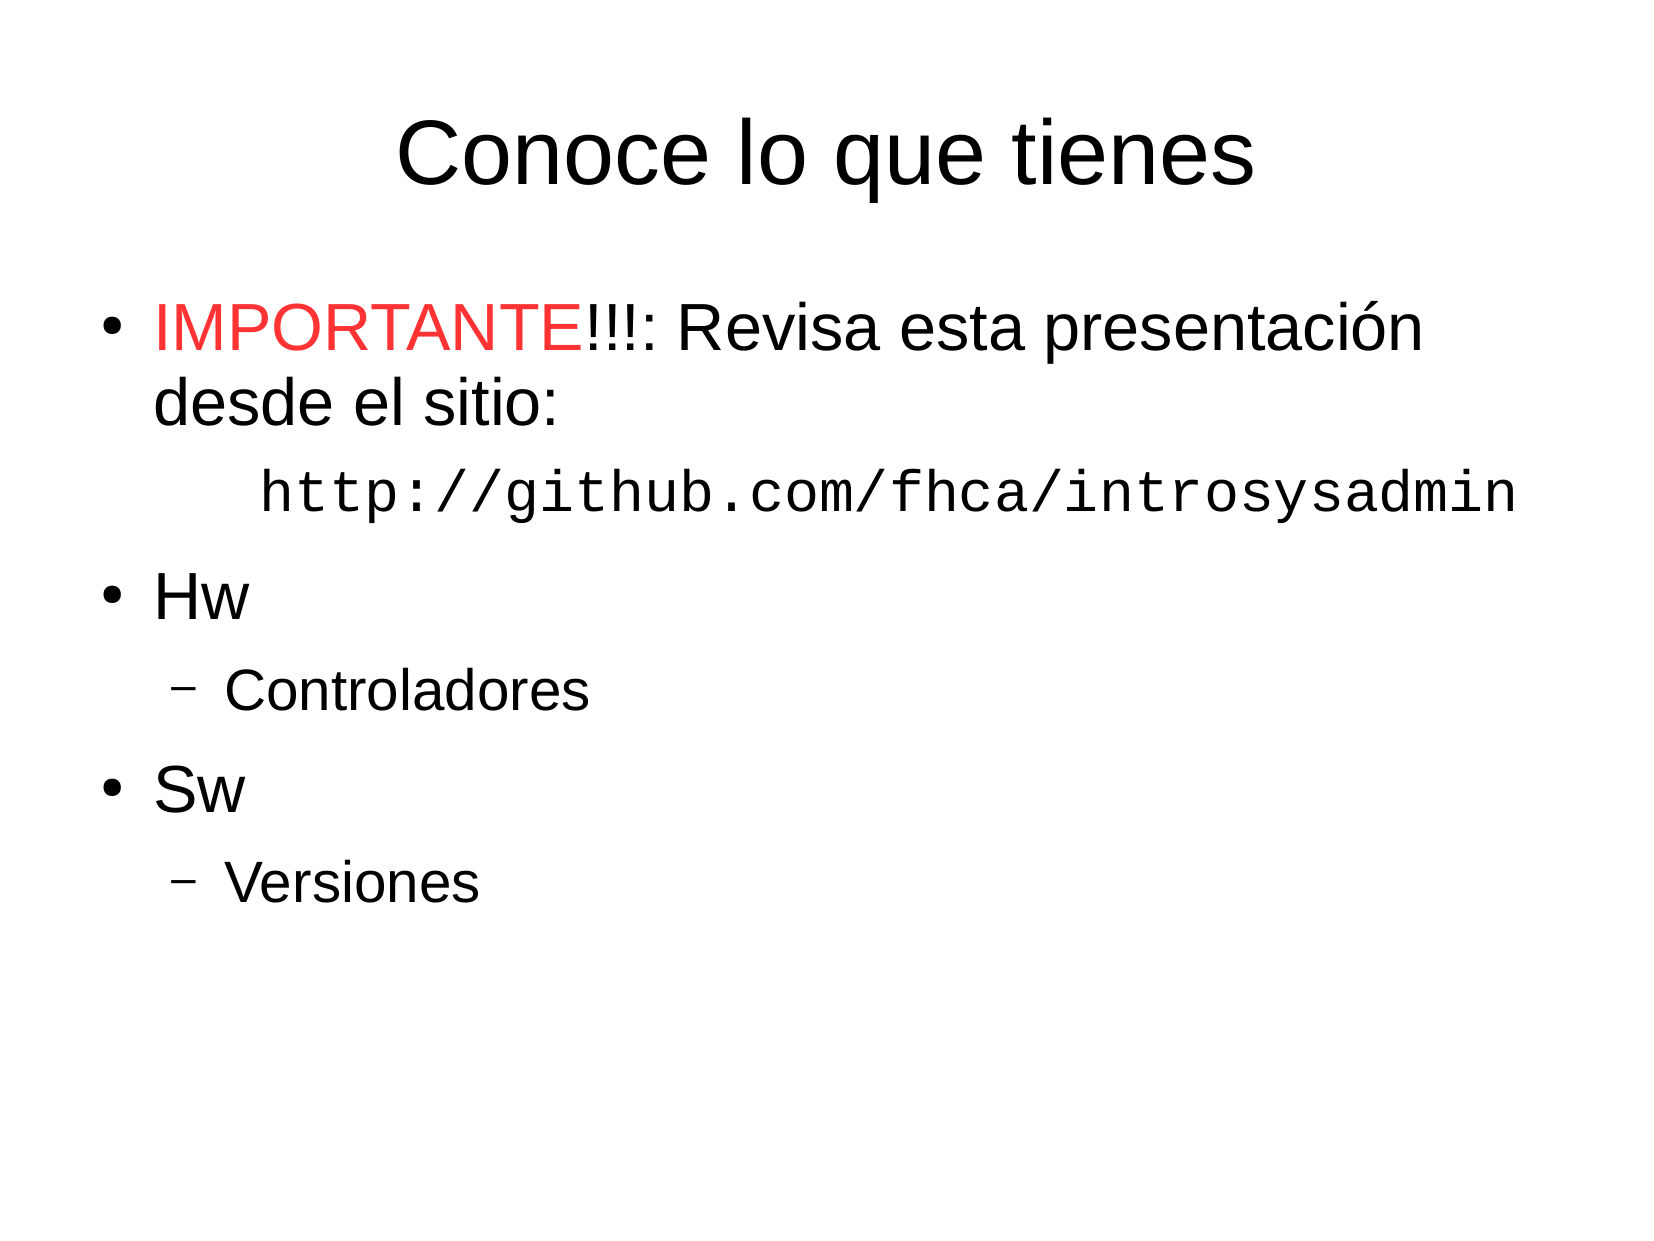

# Conoce lo que tienes
IMPORTANTE!!!: Revisa esta presentación desde el sitio:
 http://github.com/fhca/introsysadmin
Hw
Controladores
Sw
Versiones